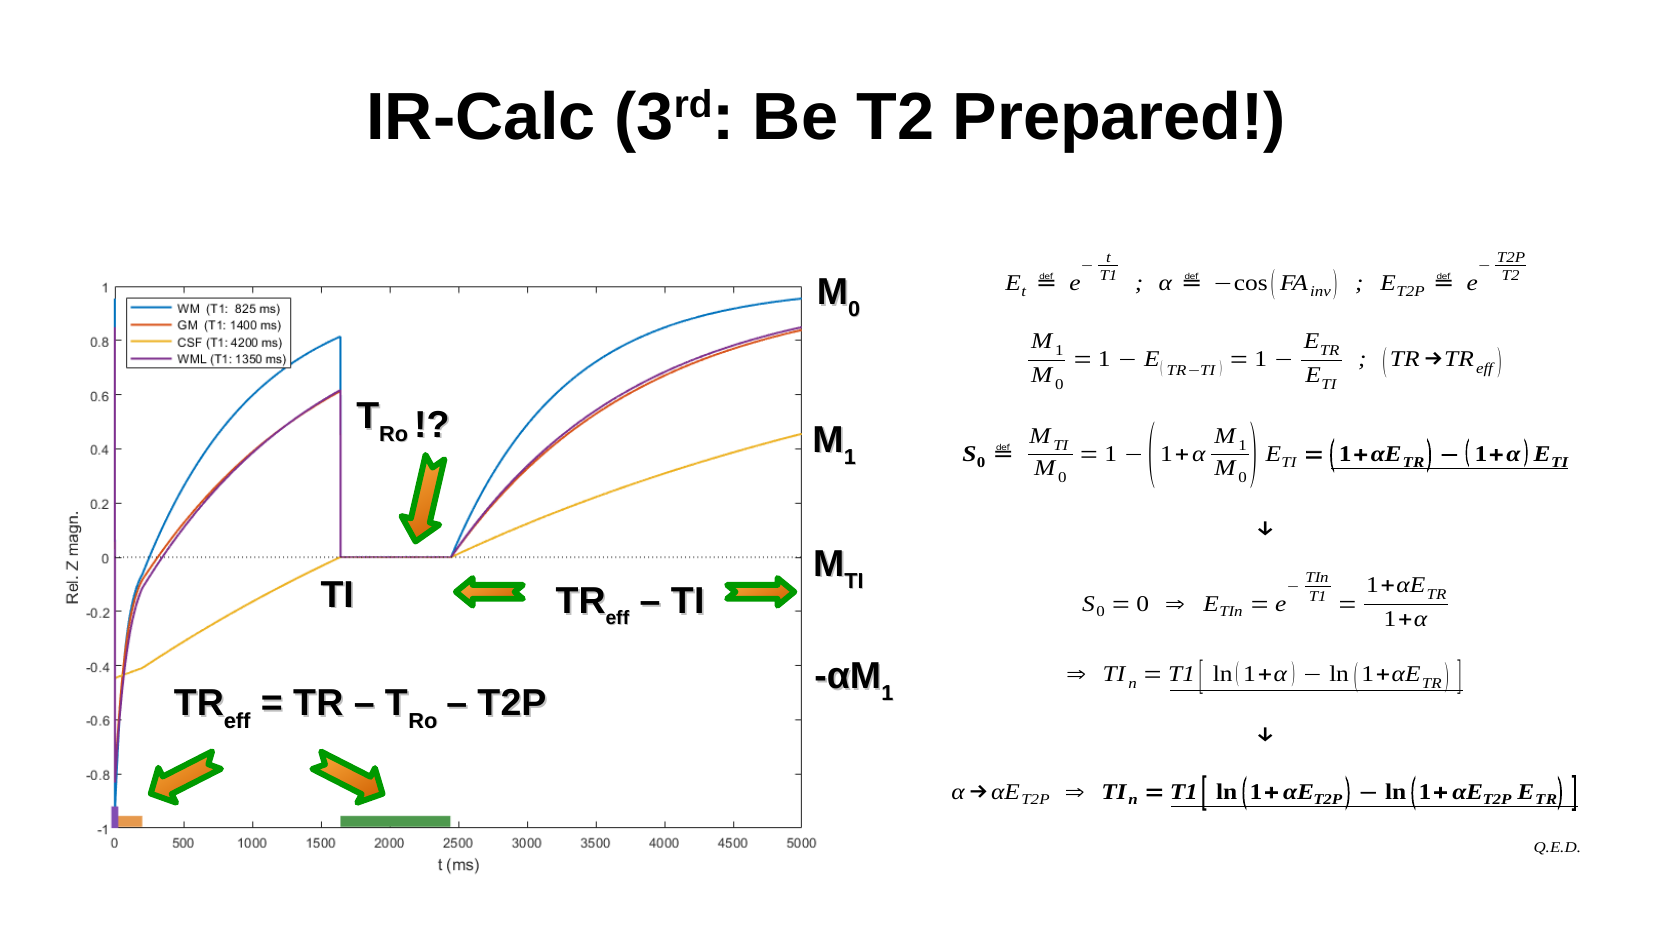

# IR-Calc (3rd: Be T2 Prepared!)
M0
M1
MTI
-αM1
TRo
TReff = TR – TRo – T2P
!?
TI
 TReff – TI